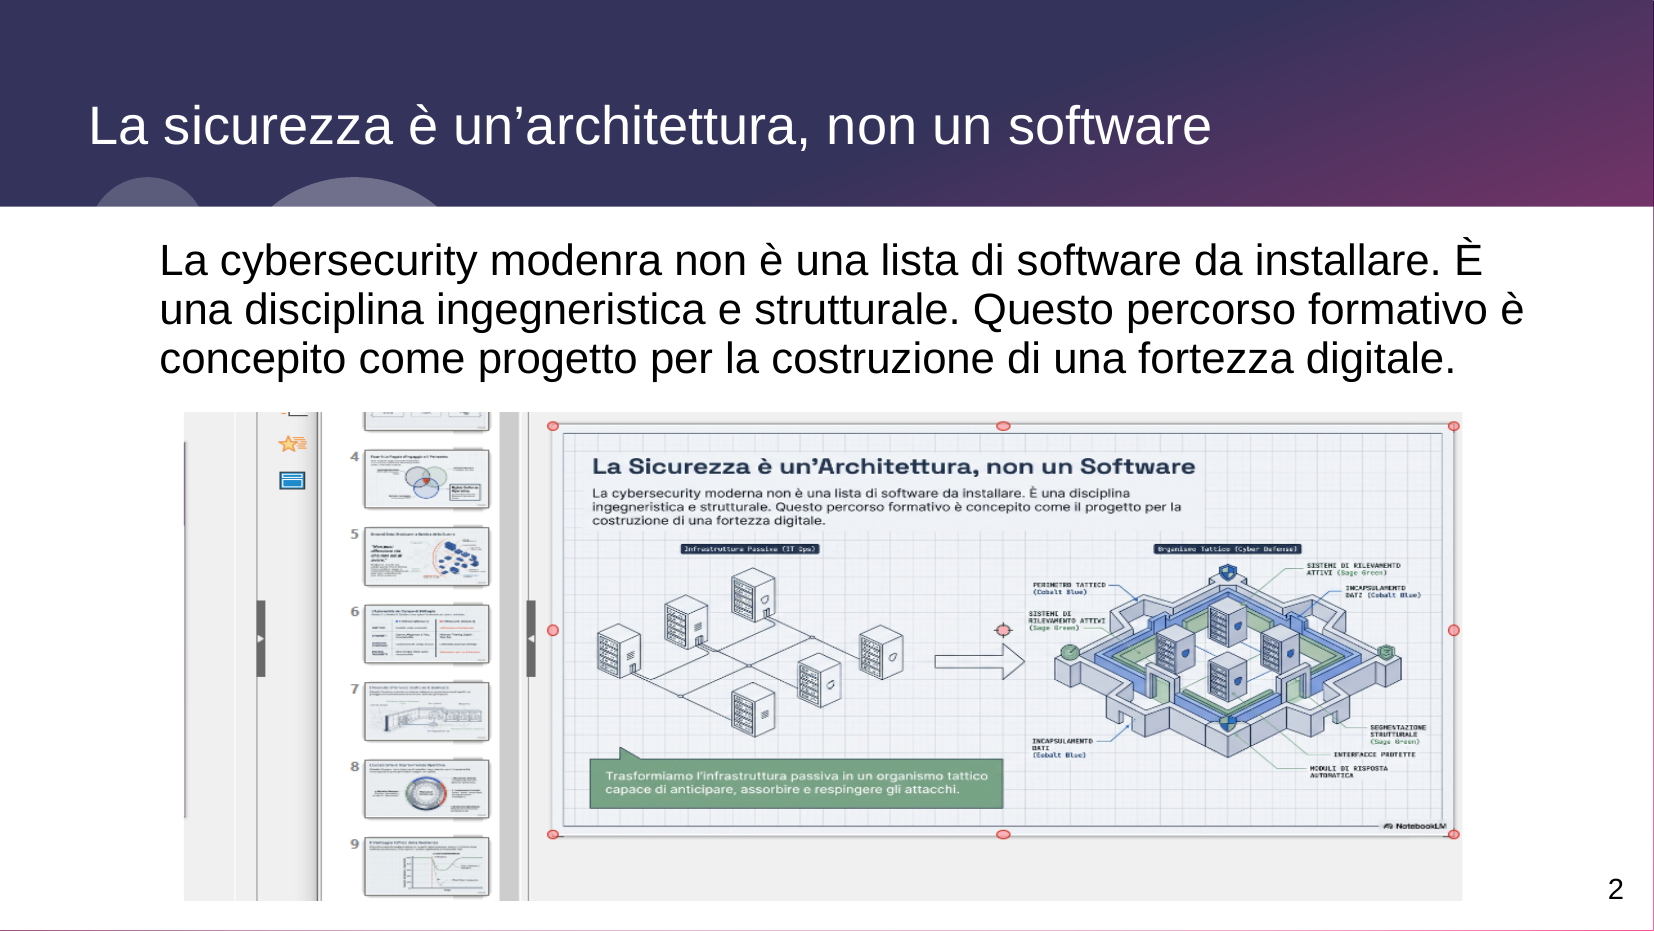

# La sicurezza è un’architettura, non un software
La cybersecurity modenra non è una lista di software da installare. È una disciplina ingegneristica e strutturale. Questo percorso formativo è concepito come progetto per la costruzione di una fortezza digitale.
2